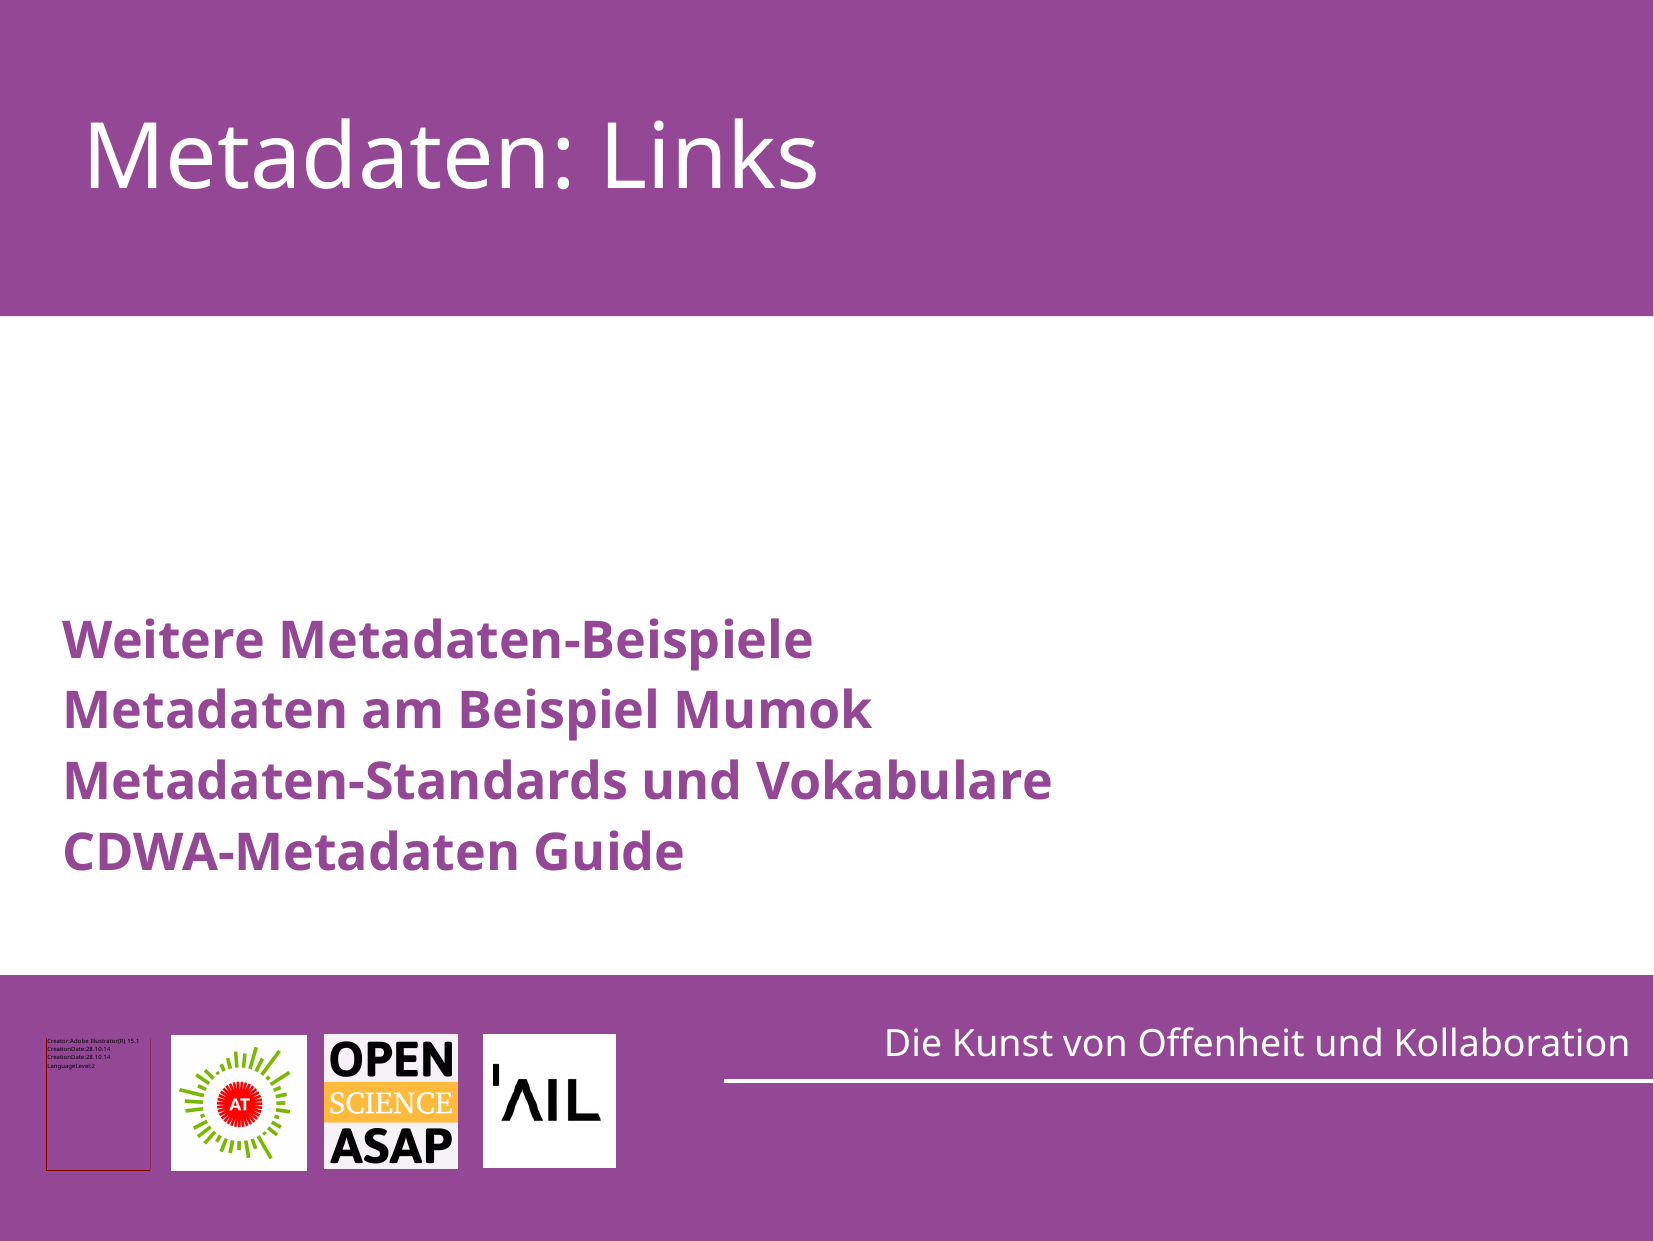

# Metadaten: Links
Weitere Metadaten-Beispiele
Metadaten am Beispiel Mumok
Metadaten-Standards und Vokabulare
CDWA-Metadaten Guide
Die Kunst von Offenheit und Kollaboration